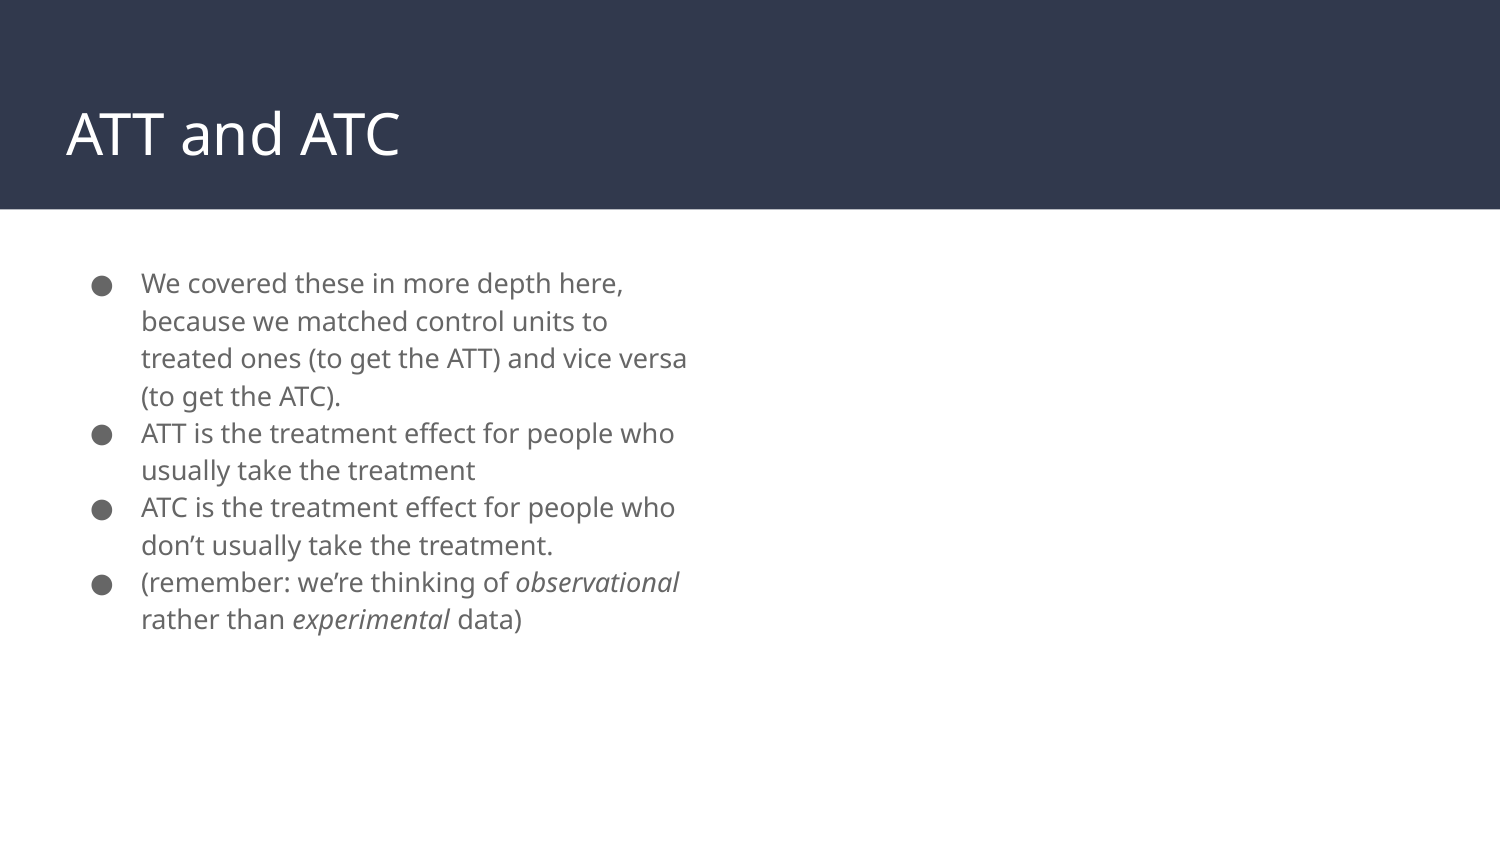

# ATT and ATC
We covered these in more depth here, because we matched control units to treated ones (to get the ATT) and vice versa (to get the ATC).
ATT is the treatment effect for people who usually take the treatment
ATC is the treatment effect for people who don’t usually take the treatment.
(remember: we’re thinking of observational rather than experimental data)